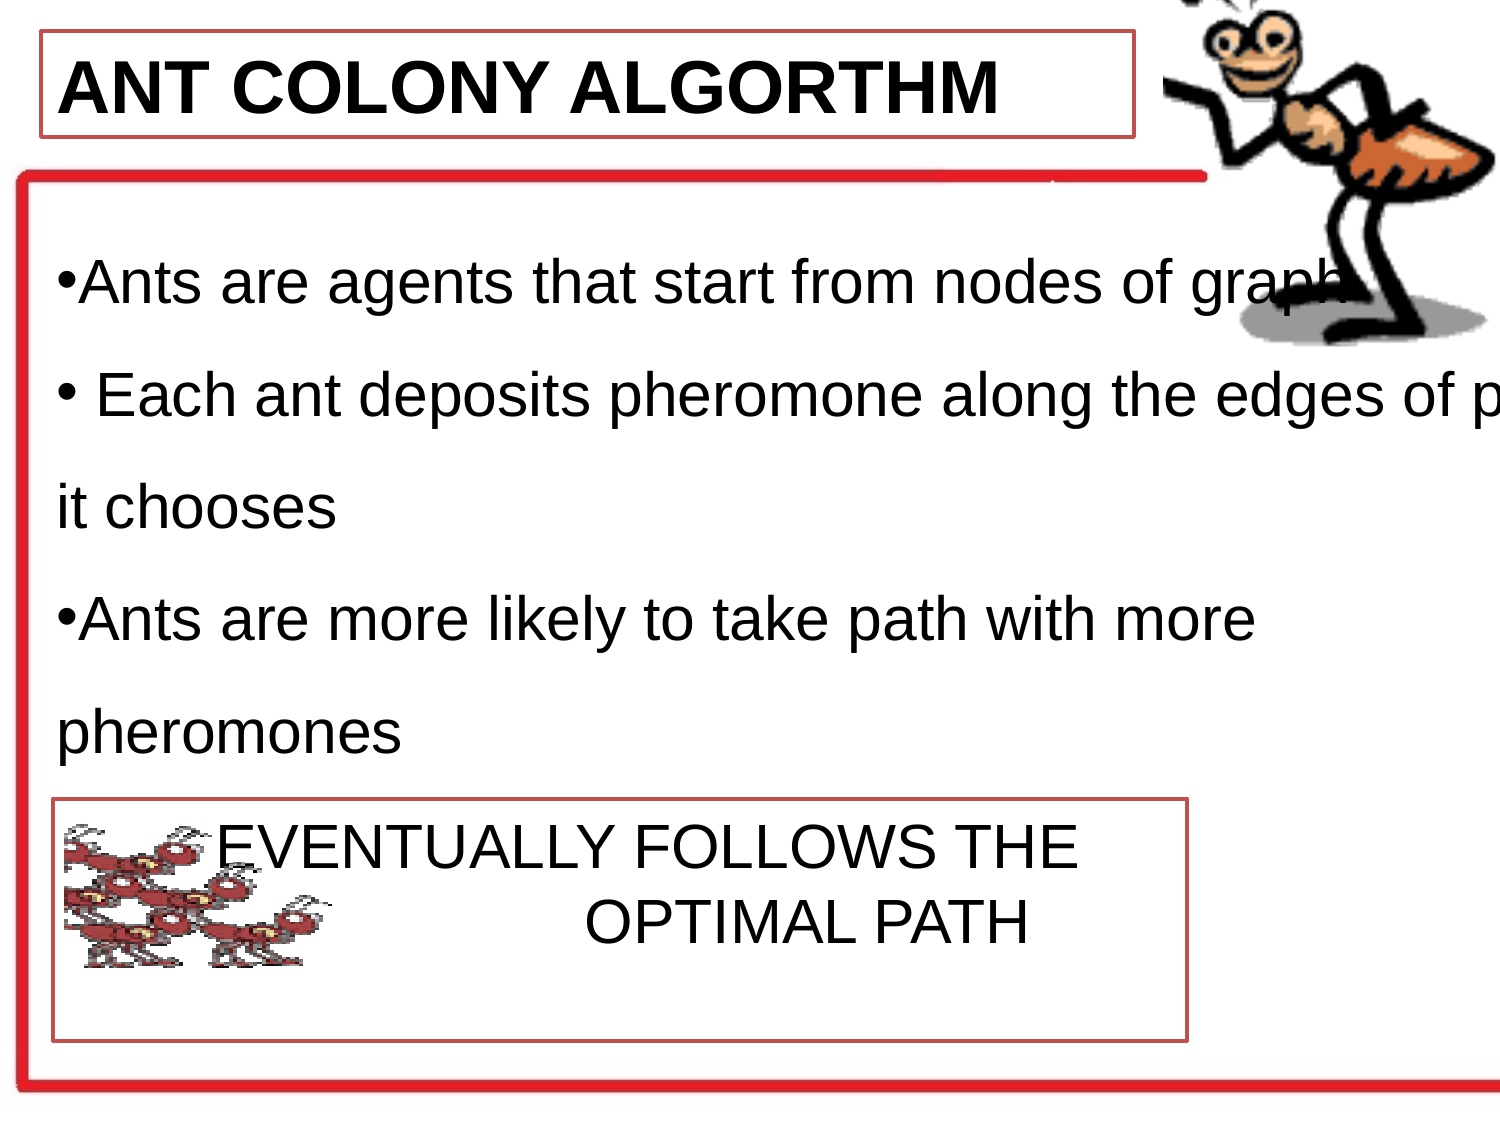

ANT COLONY ALGORTHM
Ants are agents that start from nodes of graph
 Each ant deposits pheromone along the edges of path it chooses
Ants are more likely to take path with more pheromones
 in it
		EVENTUALLY FOLLOWS THE 		OPTIMAL PATH